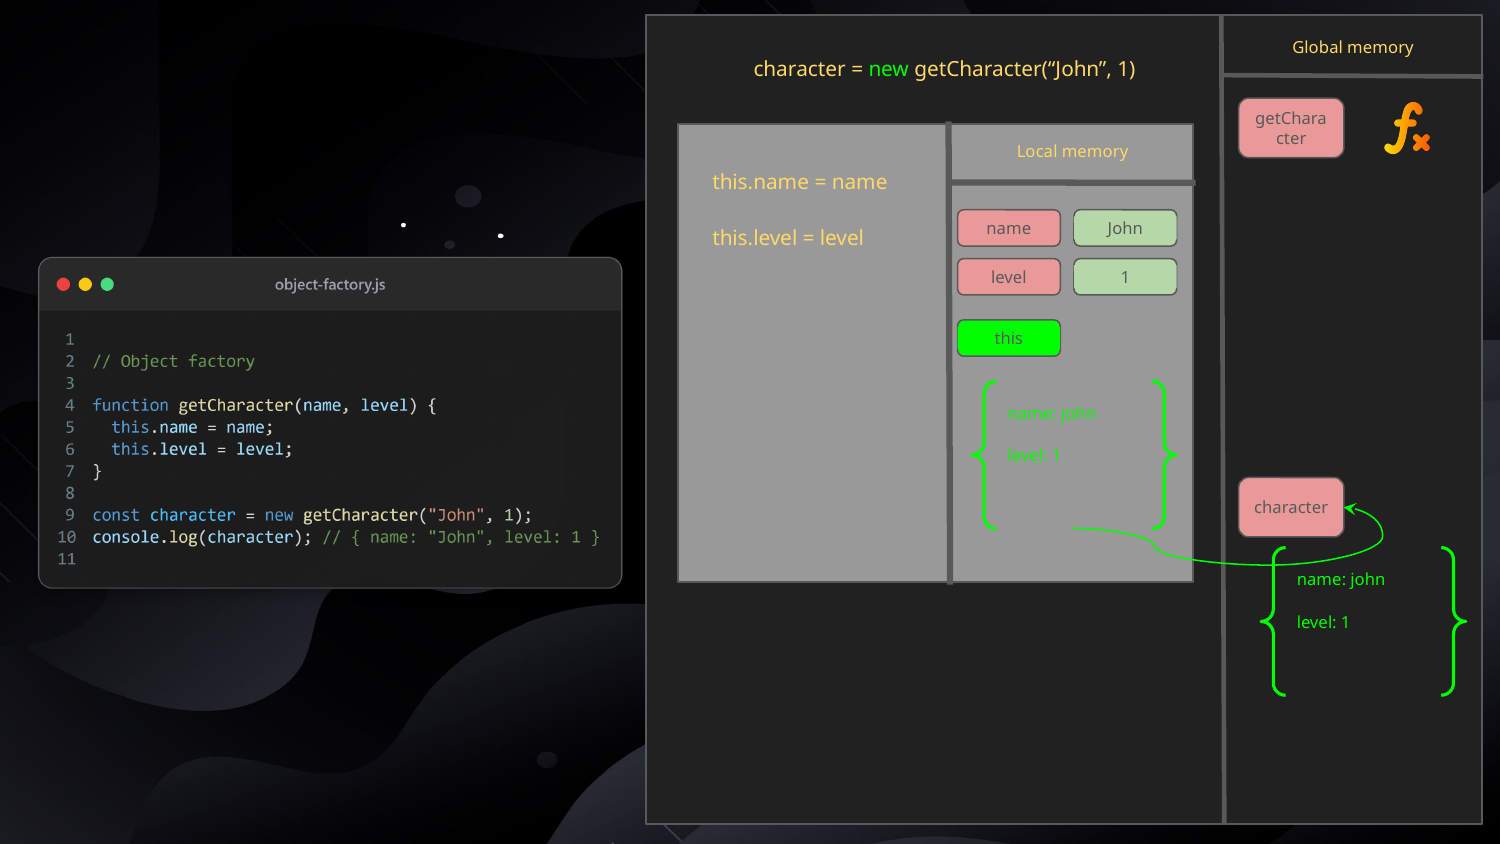

Global memory
character = new getCharacter(“John”, 1)
getCharacter
Local memory
this.name = name
name
John
this.level = level
level
1
this
name: john
level: 1
character
name: john
level: 1